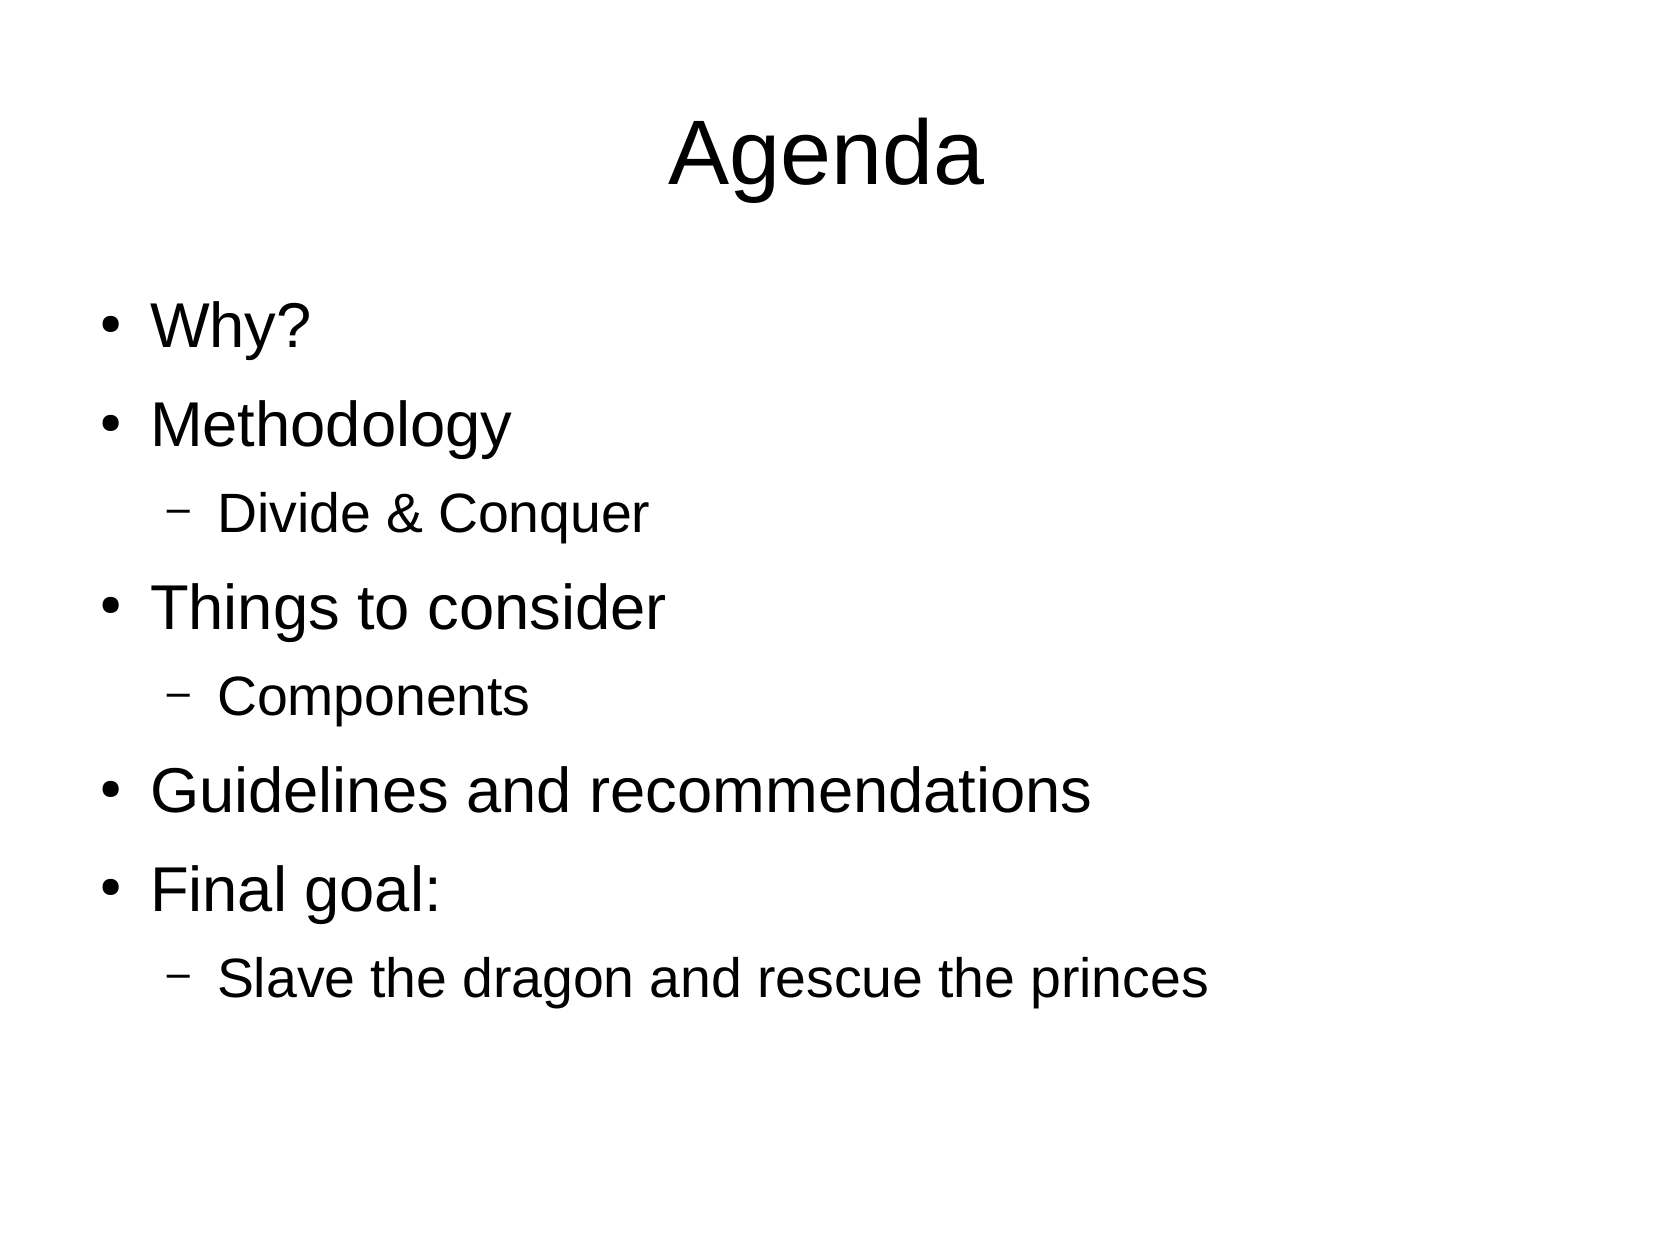

# Agenda
Why?
Methodology
Divide & Conquer
Things to consider
Components
Guidelines and recommendations
Final goal:
Slave the dragon and rescue the princes